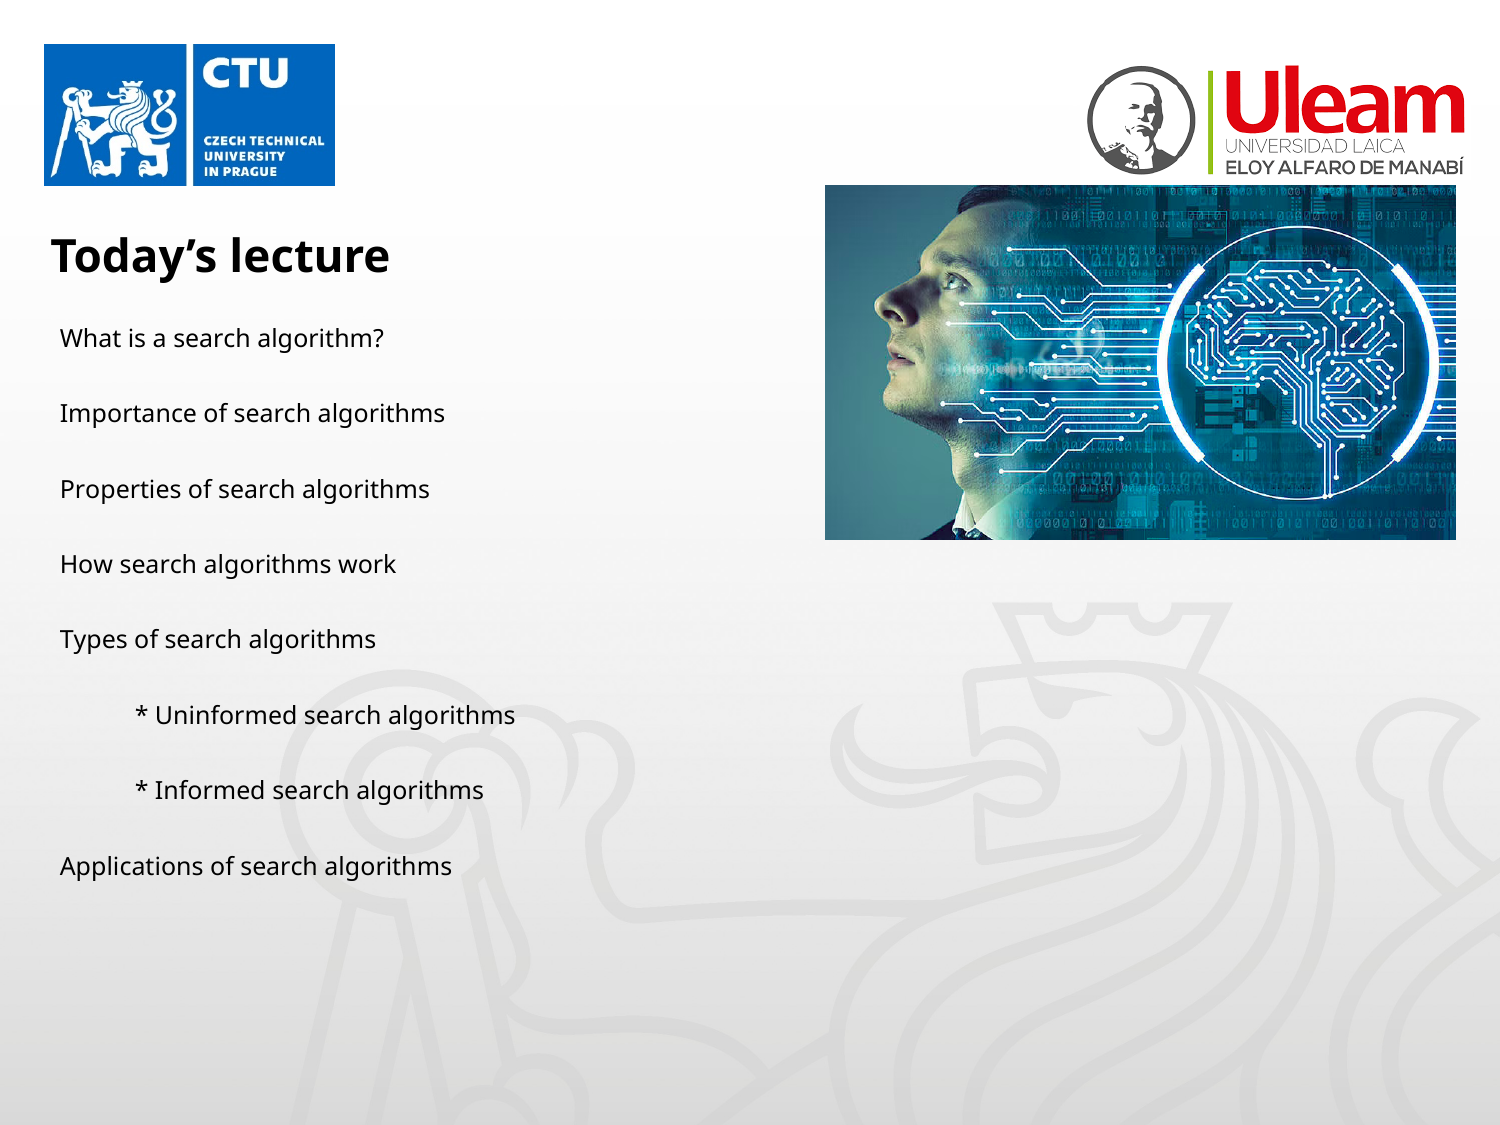

# Today’s lecture
What is a search algorithm?
Importance of search algorithms
Properties of search algorithms
How search algorithms work
Types of search algorithms
	* Uninformed search algorithms
	* Informed search algorithms
Applications of search algorithms